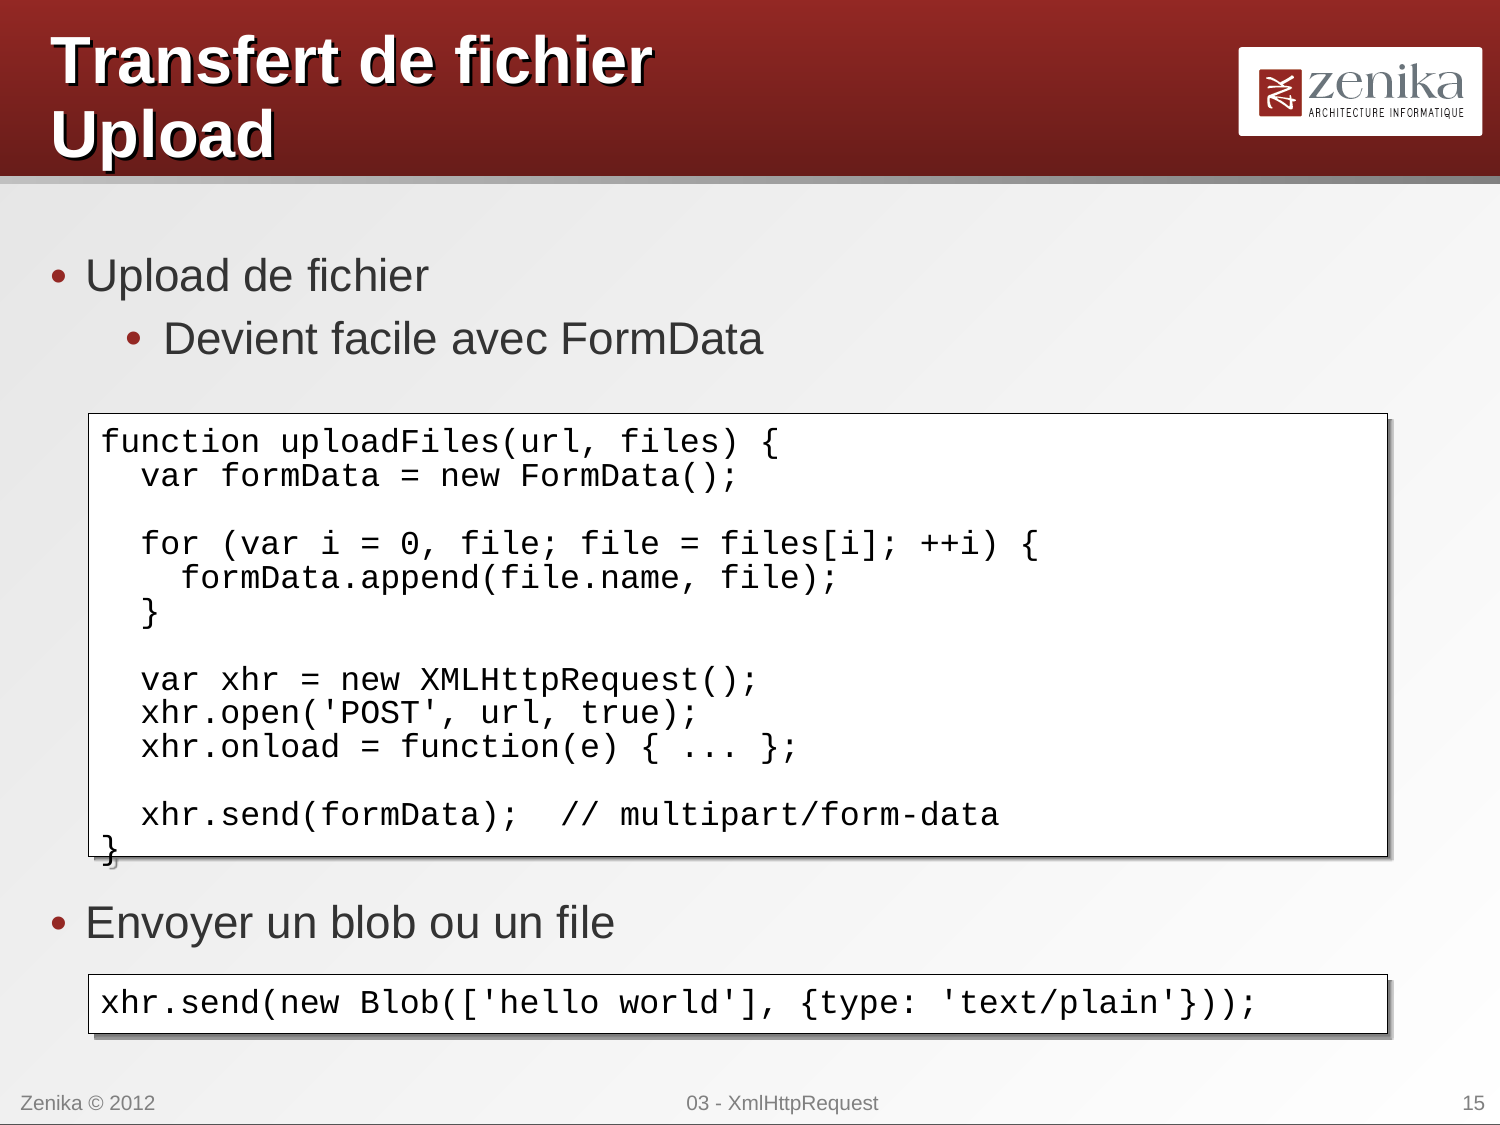

# Transfert de fichier Upload
Upload de fichier
Devient facile avec FormData
Envoyer un blob ou un file
function uploadFiles(url, files) {
 var formData = new FormData();
 for (var i = 0, file; file = files[i]; ++i) {
 formData.append(file.name, file);
 }
 var xhr = new XMLHttpRequest();
 xhr.open('POST', url, true);
 xhr.onload = function(e) { ... };
 xhr.send(formData); // multipart/form-data
}
xhr.send(new Blob(['hello world'], {type: 'text/plain'}));